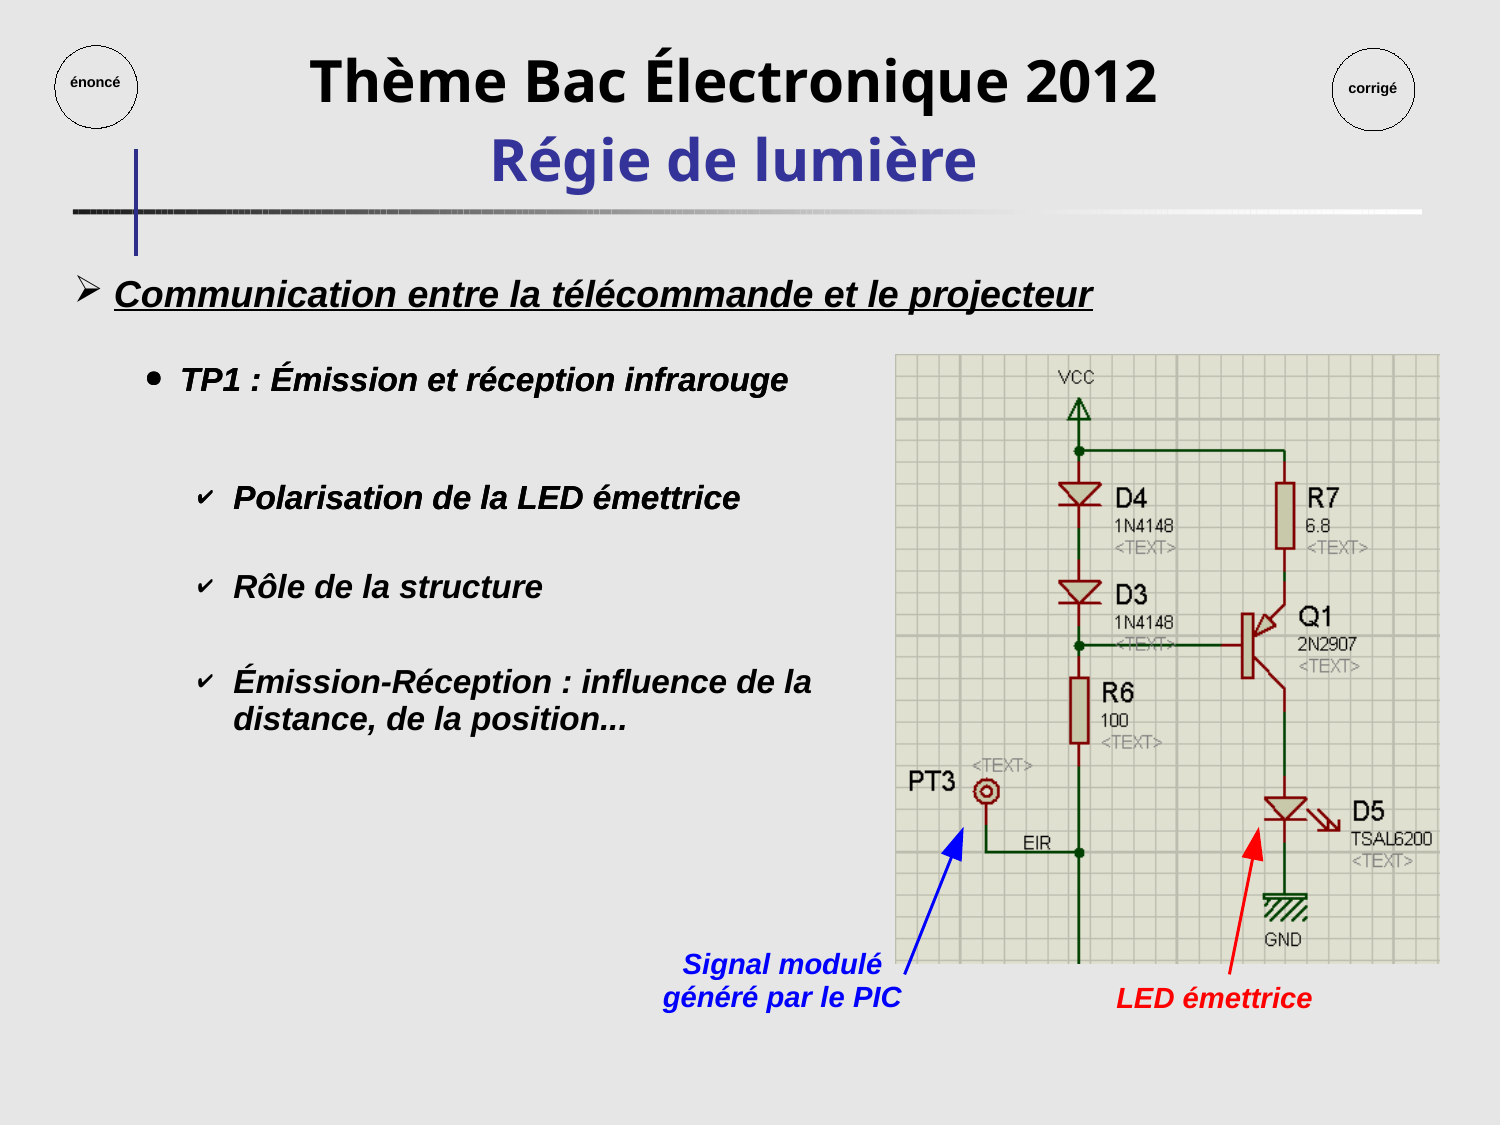

Thème Bac Électronique 2012
Régie de lumière
énoncé
corrigé
 Communication entre la télécommande et le projecteur
TP1 : Émission et réception infrarouge
TP1 : Émission et réception infrarouge
Polarisation de la LED émettrice
Polarisation de la LED émettrice
Rôle de la structure
Émission-Réception : influence de la distance, de la position...
Signal modulé généré par le PIC
LED émettrice